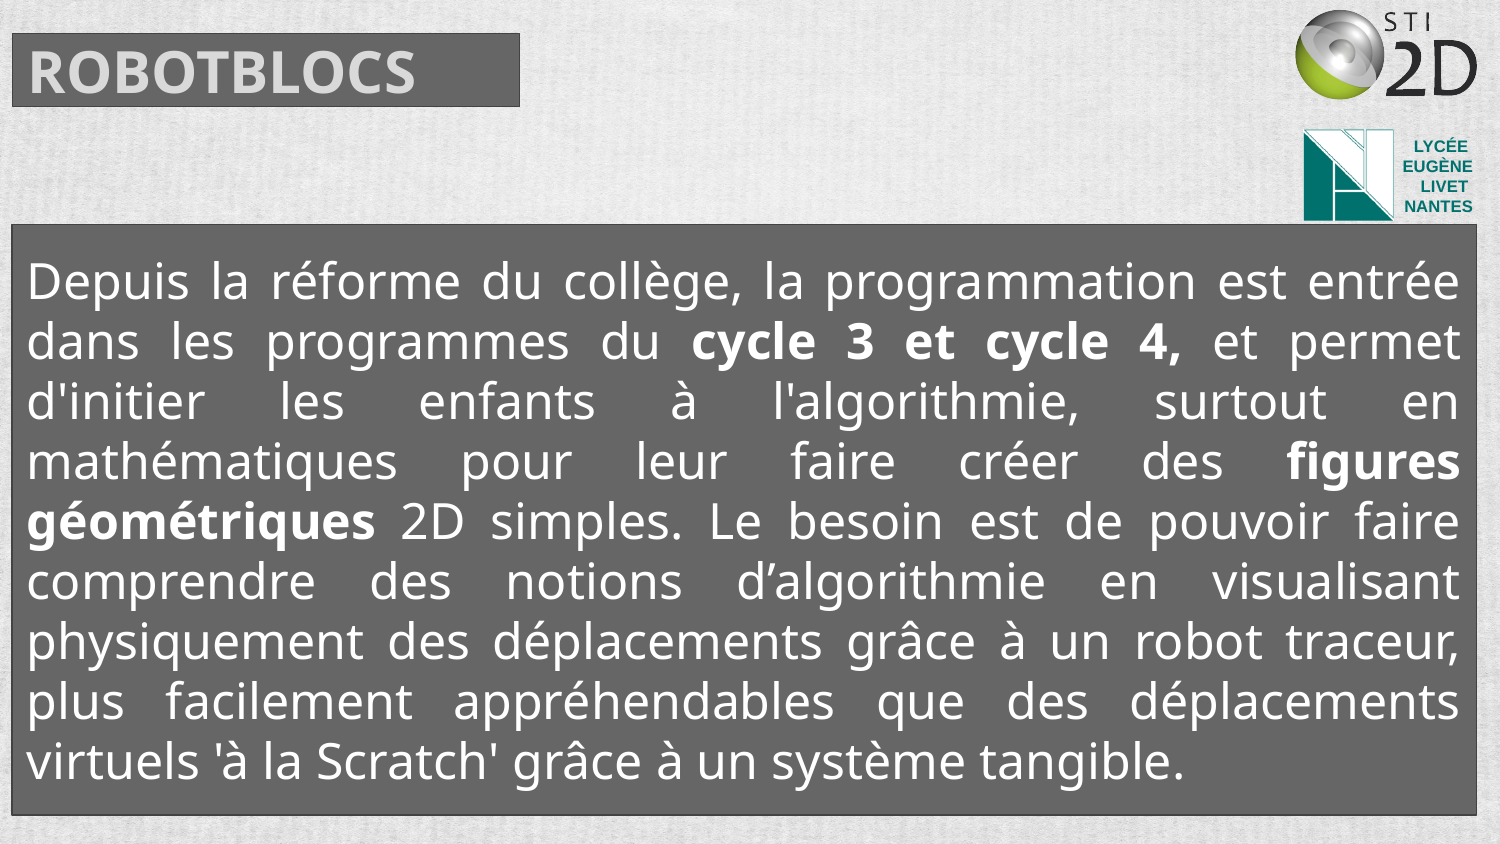

ROBOTBLOCS
LYCÉE
EUGÈNE
LIVET
NANTES
Depuis la réforme du collège, la programmation est entrée dans les programmes du cycle 3 et cycle 4, et permet d'initier les enfants à l'algorithmie, surtout en mathématiques pour leur faire créer des figures géométriques 2D simples. Le besoin est de pouvoir faire comprendre des notions d’algorithmie en visualisant physiquement des déplacements grâce à un robot traceur, plus facilement appréhendables que des déplacements virtuels 'à la Scratch' grâce à un système tangible.